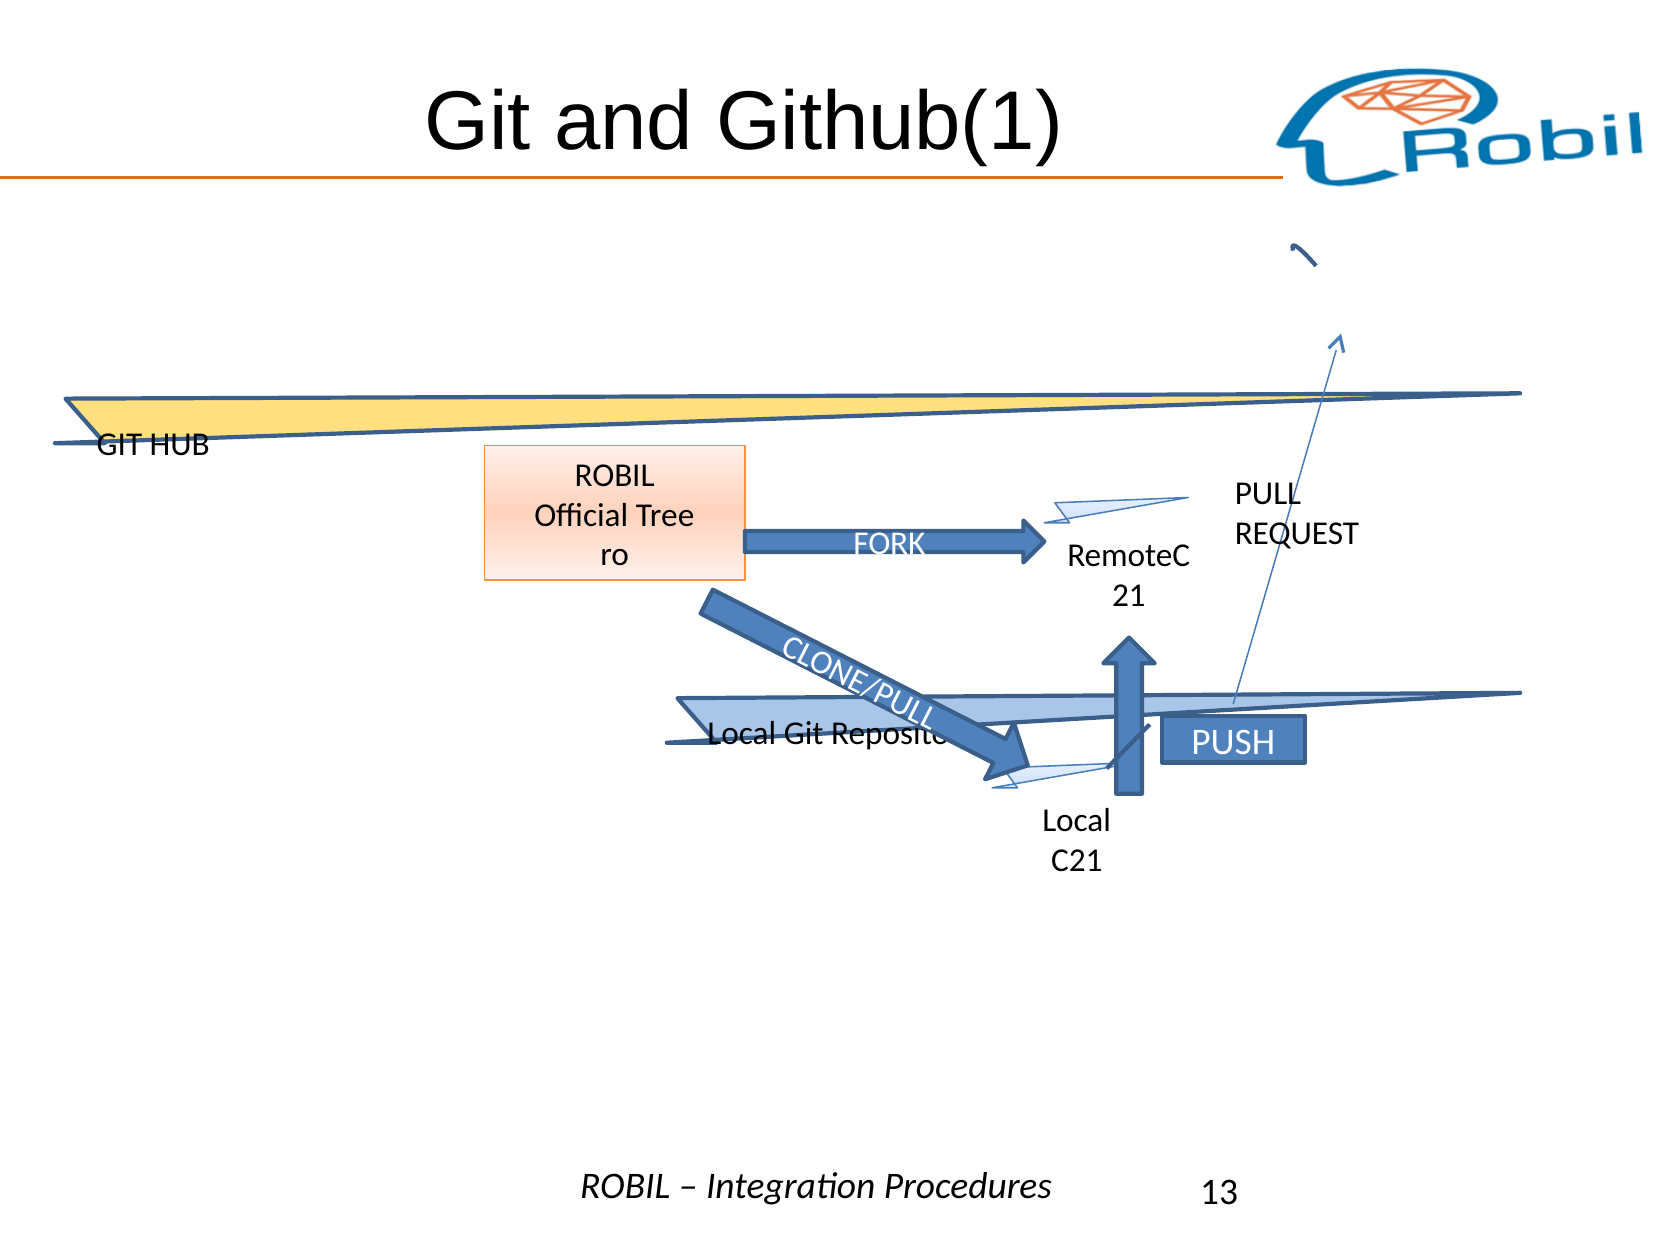

Git and Github(1)
GIT HUB
ROBIL
Official Tree
ro
PULL REQUEST
RemoteC21
FORK
PUSH
CLONE/PULL
Local Git Repository
Local C21
ROBIL – Integration Procedures